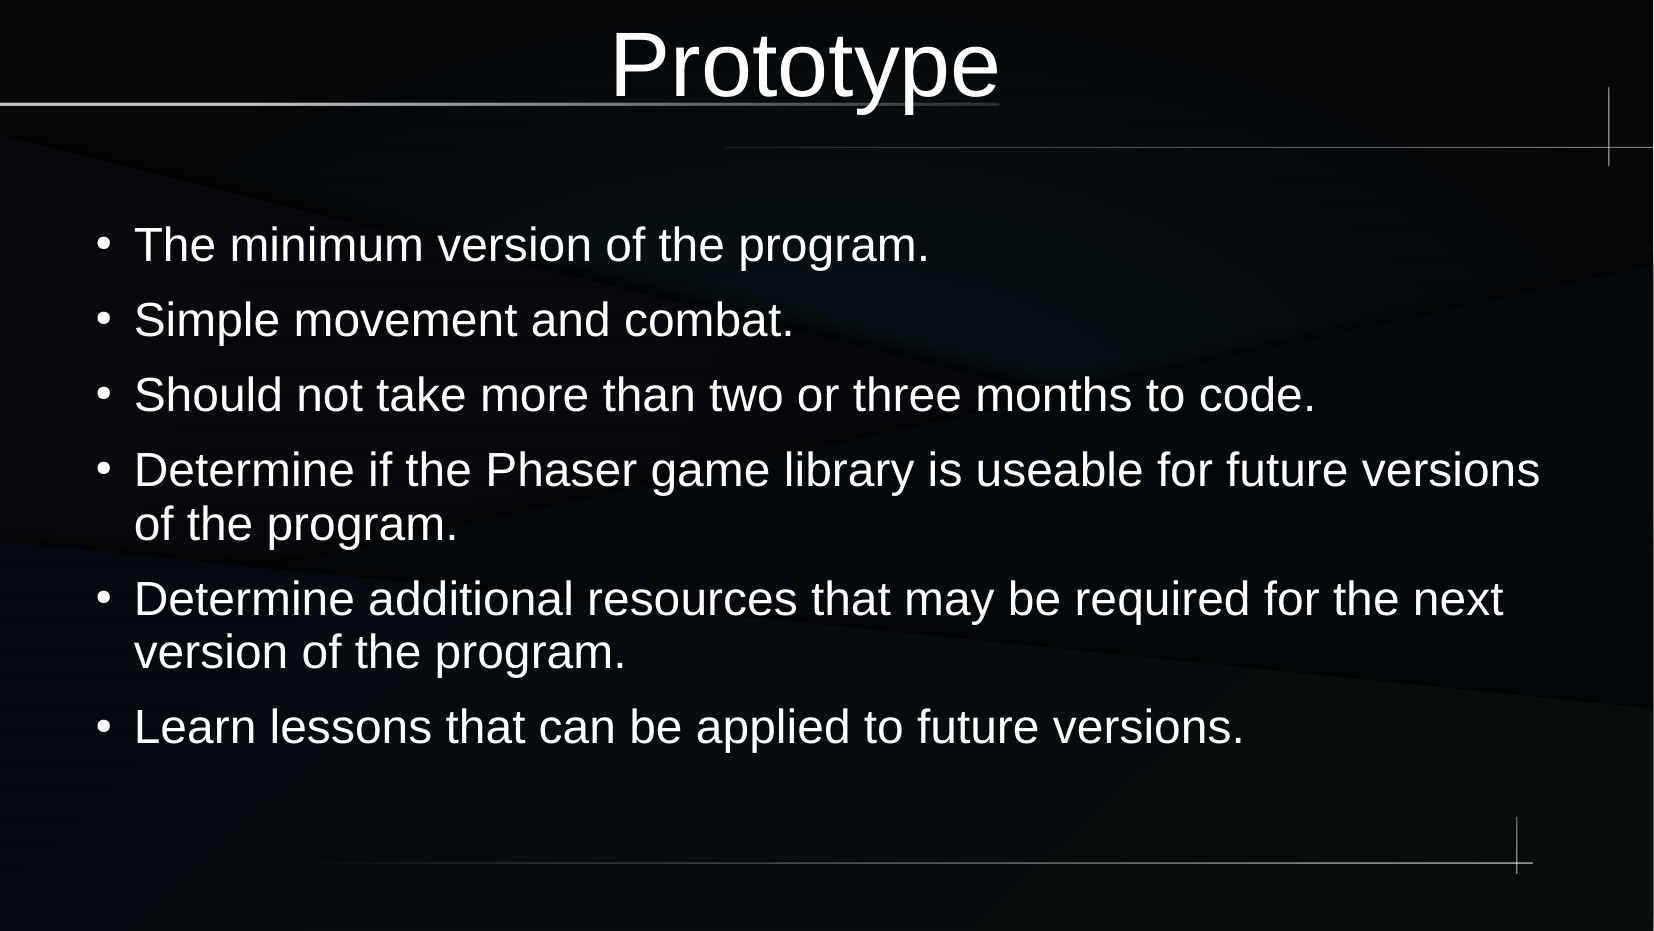

# Prototype
The minimum version of the program.
Simple movement and combat.
Should not take more than two or three months to code.
Determine if the Phaser game library is useable for future versions of the program.
Determine additional resources that may be required for the next version of the program.
Learn lessons that can be applied to future versions.